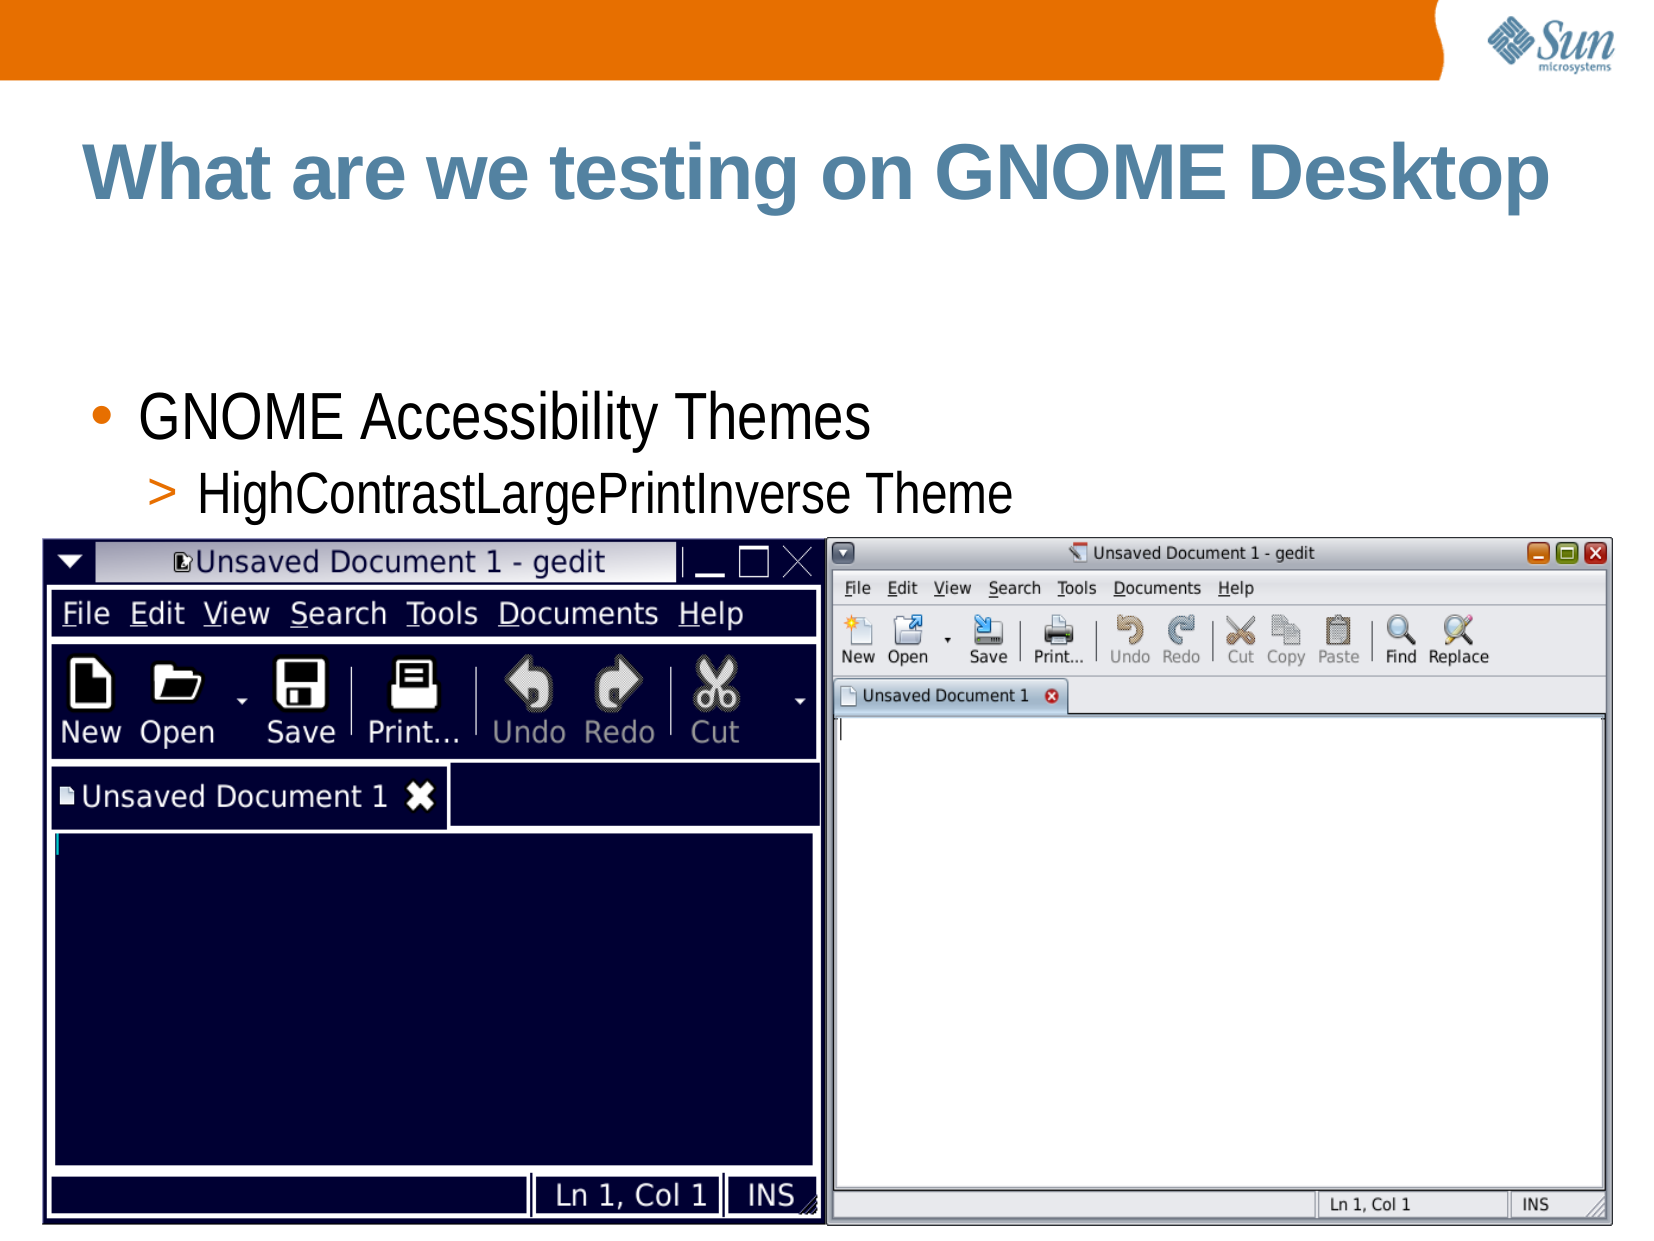

# What are we testing on GNOME Desktop
GNOME Accessibility Themes
HighContrastLargePrintInverse Theme